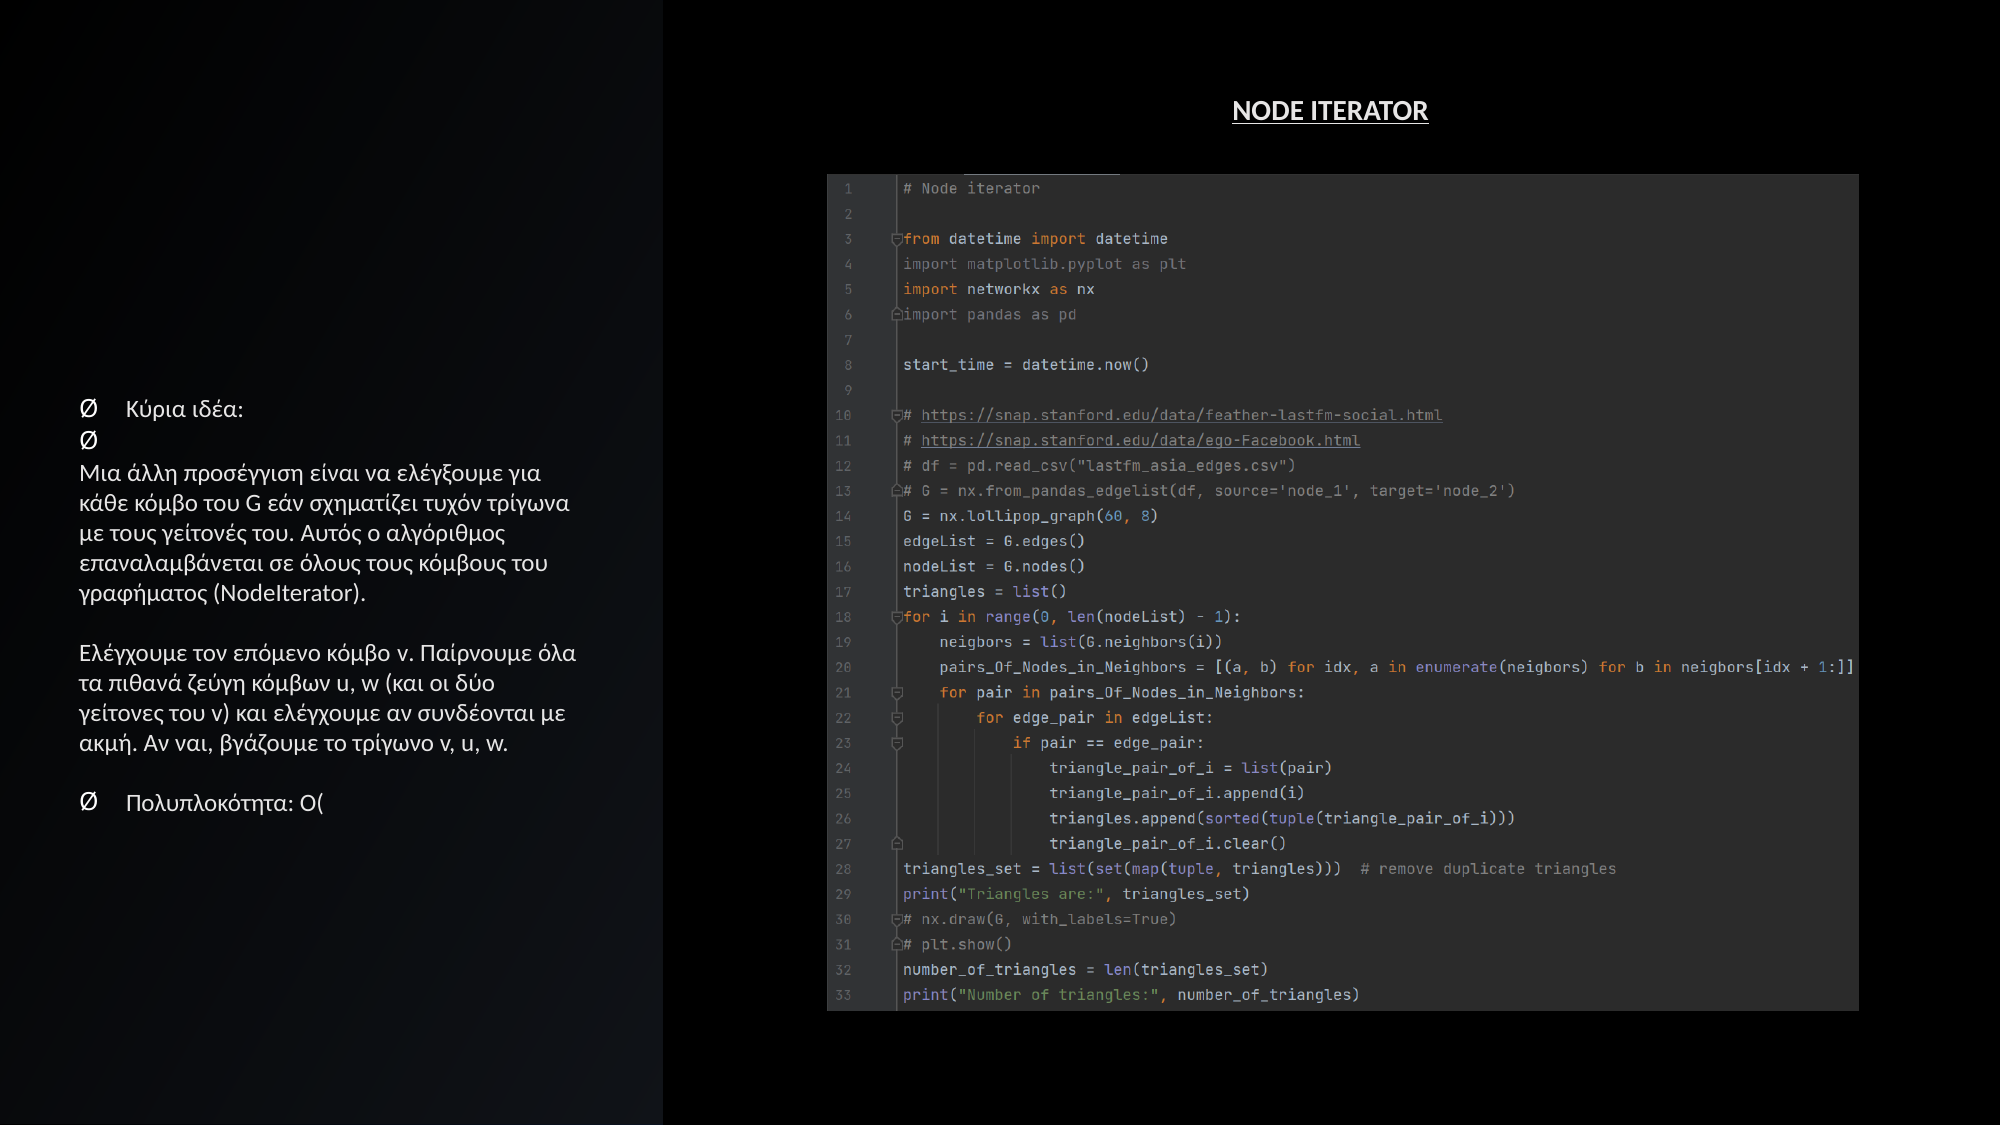

NODE ITERATOR
Κύρια ιδέα:
Μια άλλη προσέγγιση είναι να ελέγξουμε για κάθε κόμβο του G εάν σχηματίζει τυχόν τρίγωνα με τους γείτονές του. Αυτός ο αλγόριθμος επαναλαμβάνεται σε όλους τους κόμβους του γραφήματος (NodeIterator).
Ελέγχουμε τον επόμενο κόμβο v. Παίρνουμε όλα τα πιθανά ζεύγη κόμβων u, w (και οι δύο γείτονες του v) και ελέγχουμε αν συνδέονται με ακμή. Αν ναι, βγάζουμε το τρίγωνο v, u, w.
Πολυπλοκότητα: Ο(